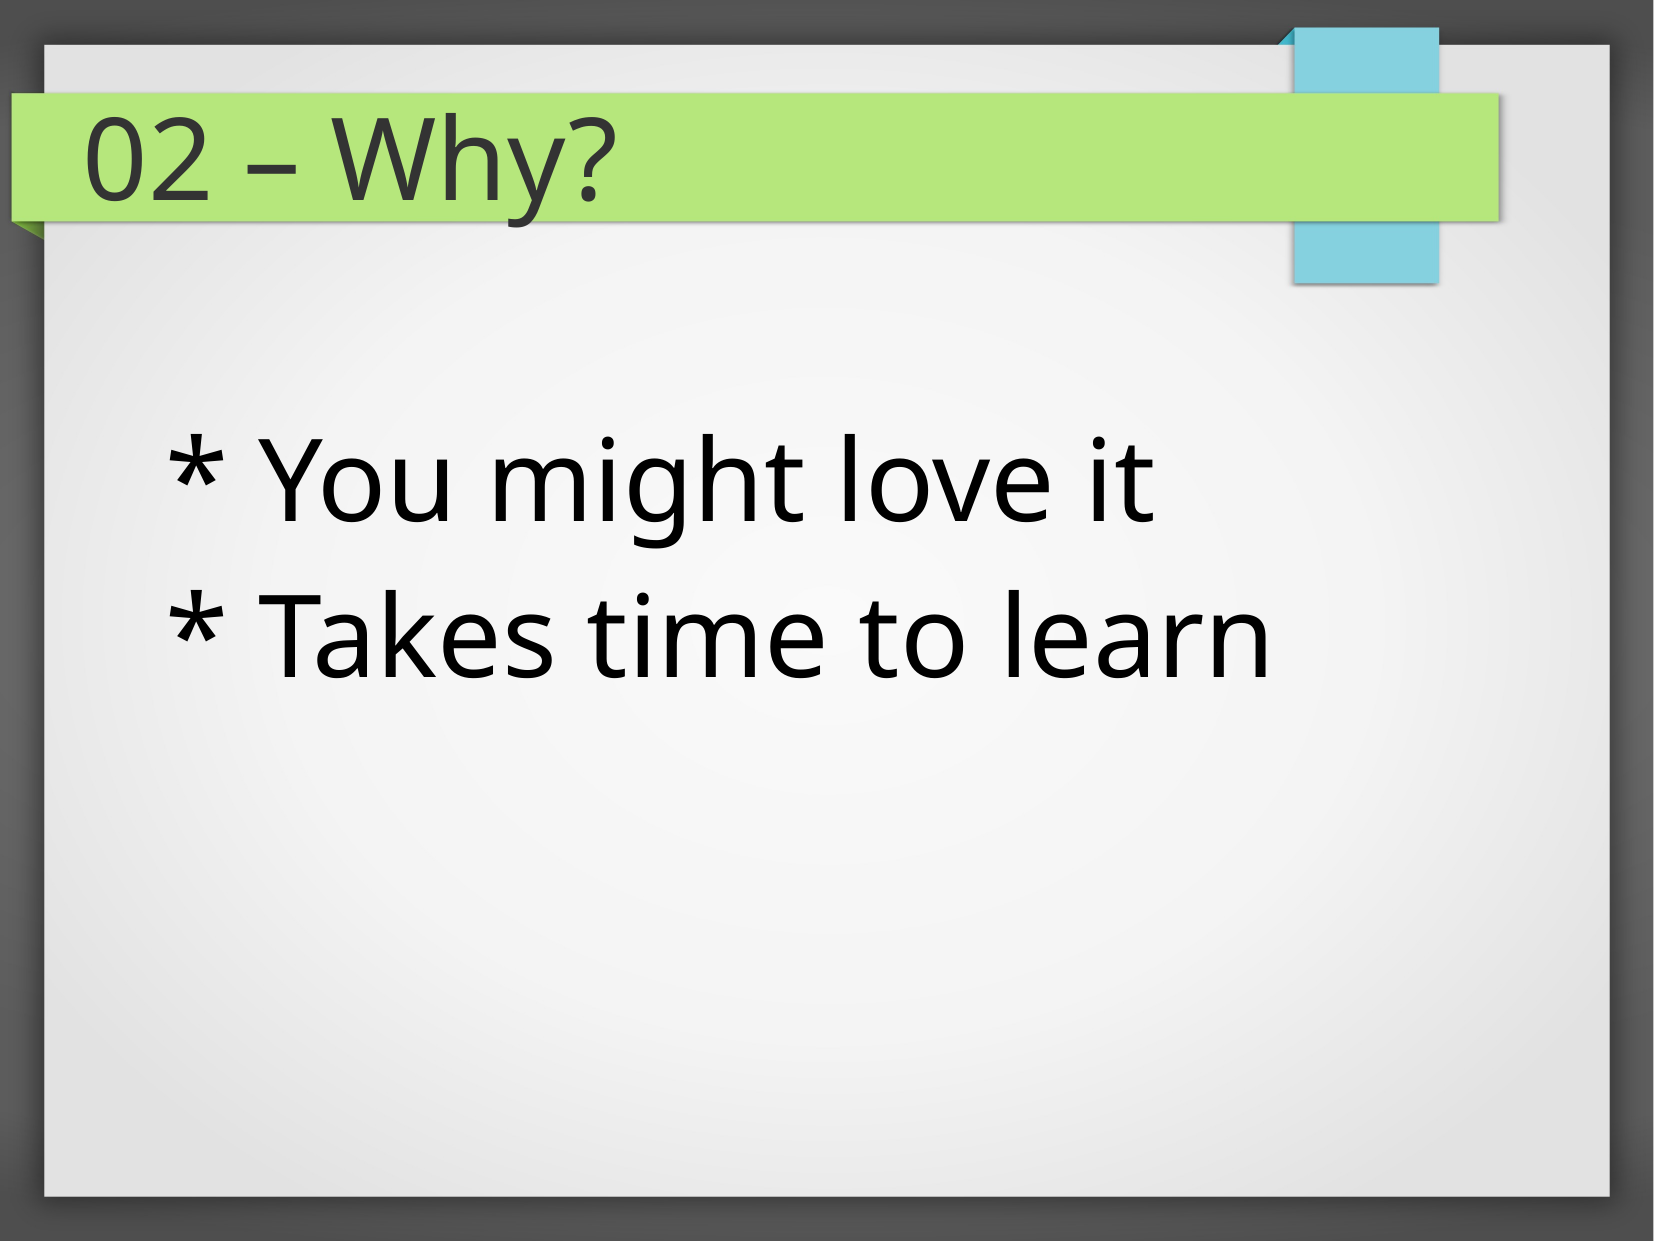

# 02 – Why?
* You might love it
* Takes time to learn